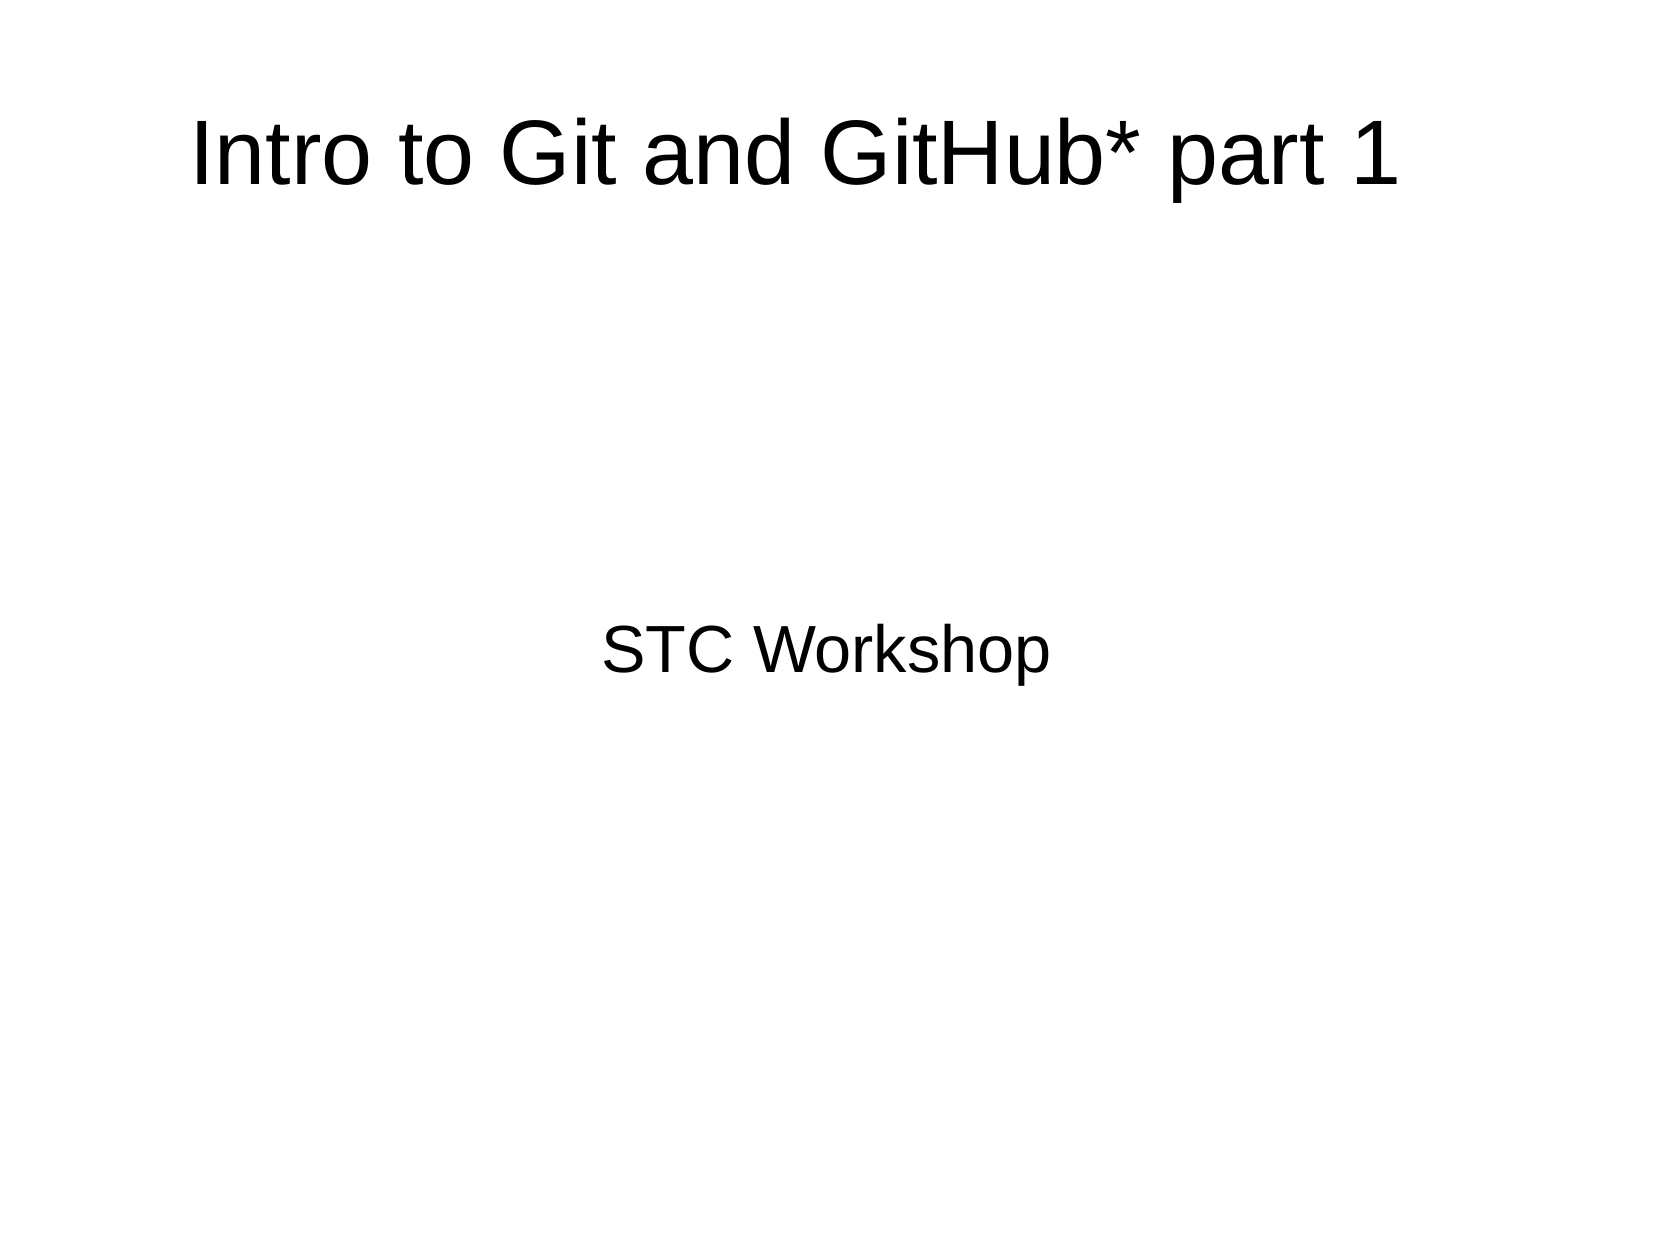

# Intro to Git and GitHub* part 1
STC Workshop